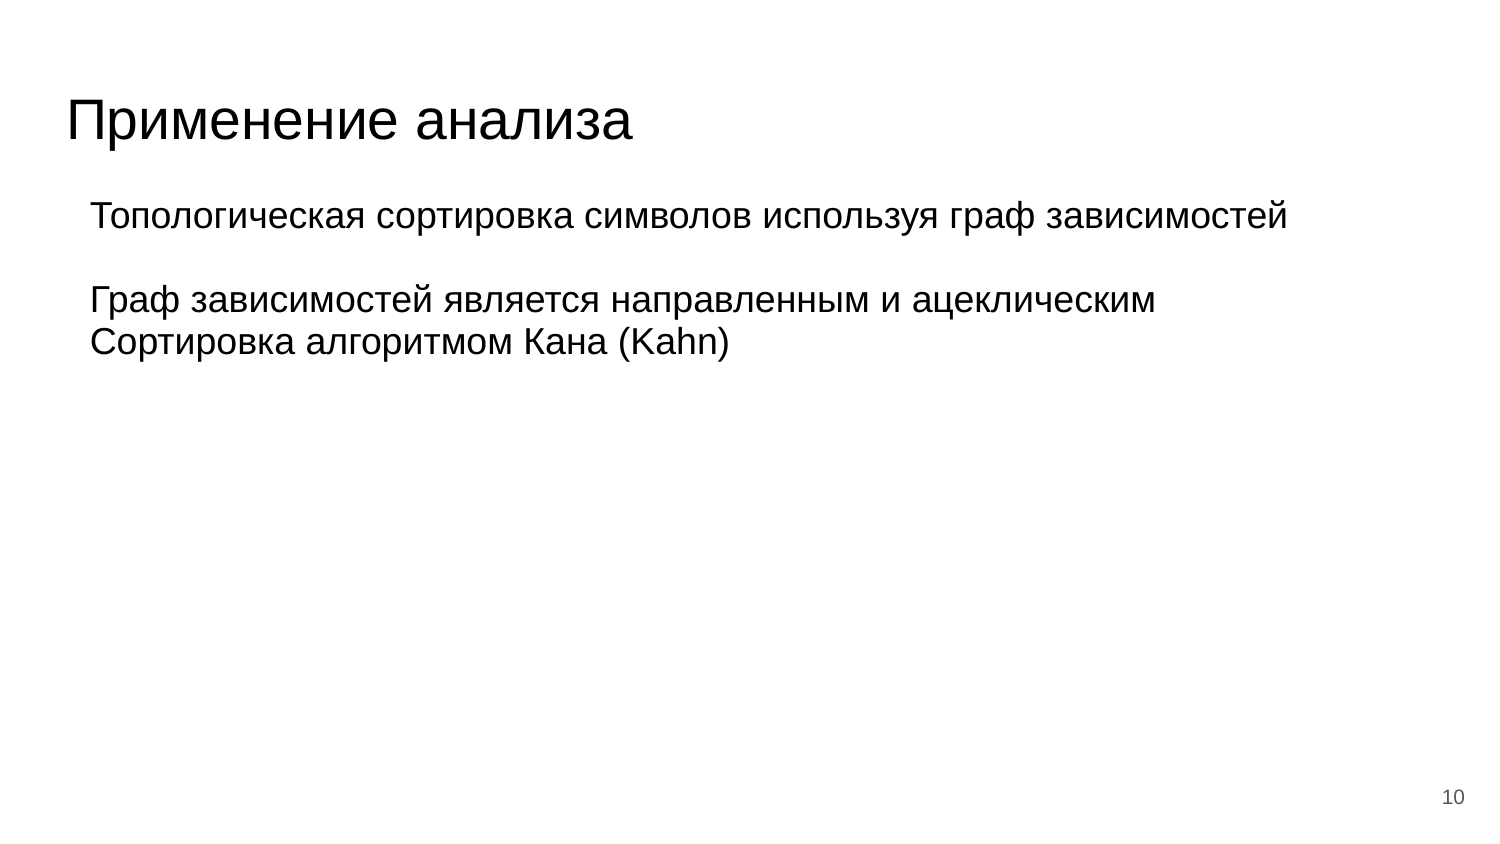

# Применение анализа
Топологическая сортировка символов используя граф зависимостей
Граф зависимостей является направленным и ацеклическим
Сортировка алгоритмом Кана (Kahn)
10